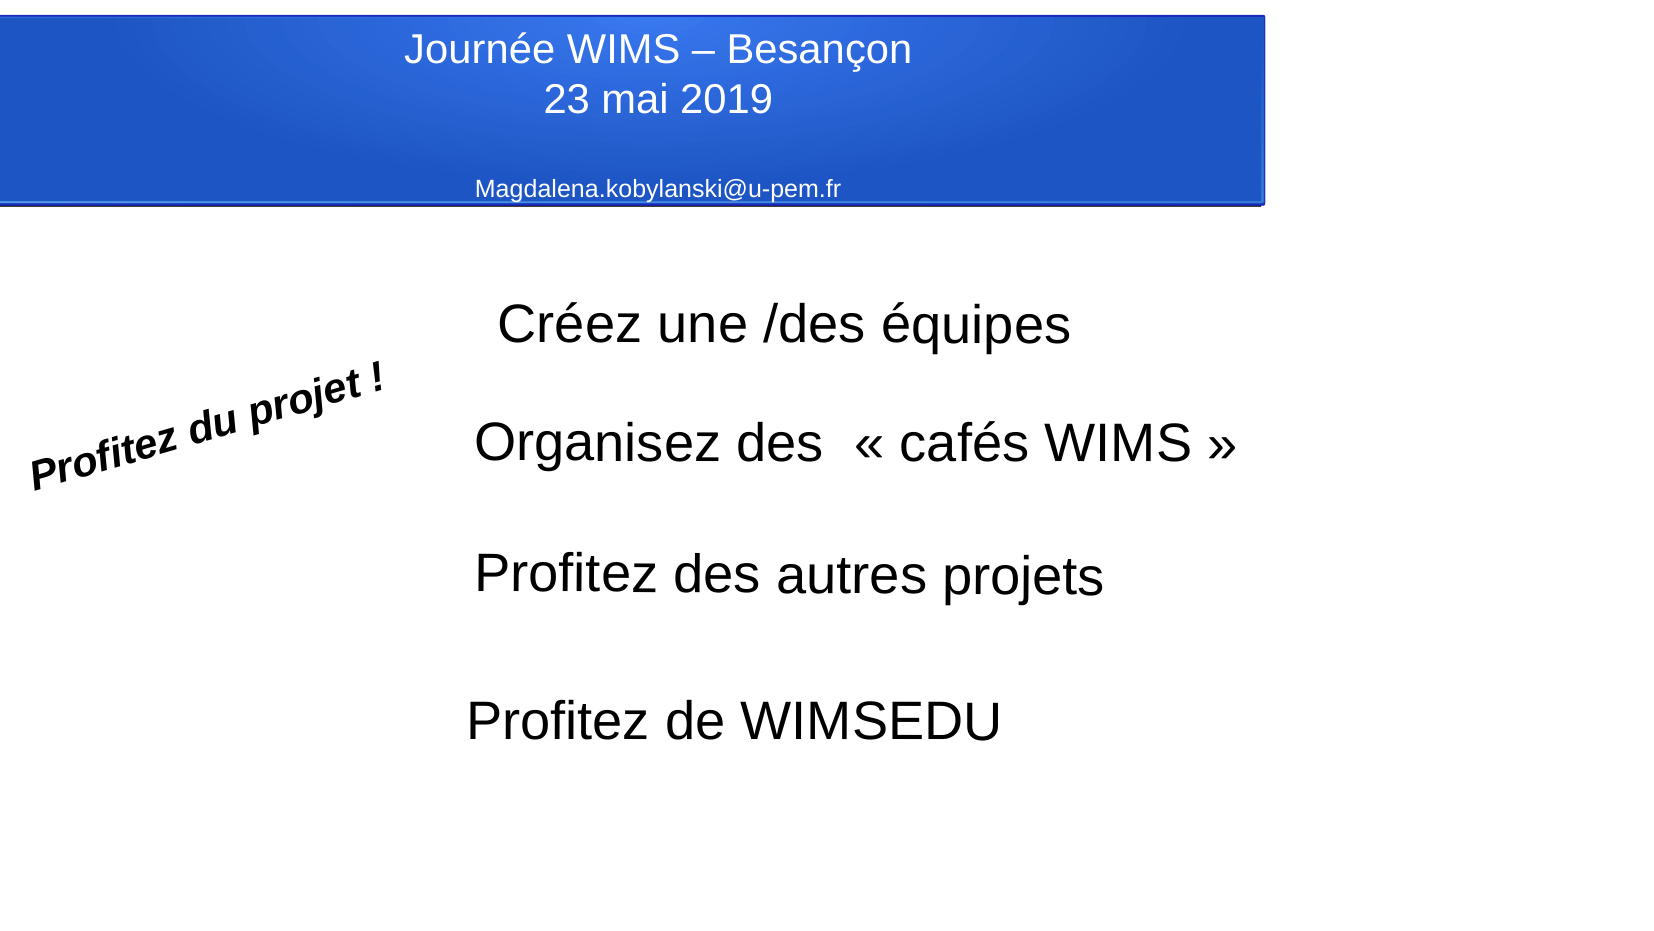

Journée WIMS – Besançon
23 mai 2019
Magdalena.kobylanski@u-pem.fr
Créez une /des équipes
Profitez du projet !
Organisez des « cafés WIMS »
Profitez des autres projets
Profitez de WIMSEDU